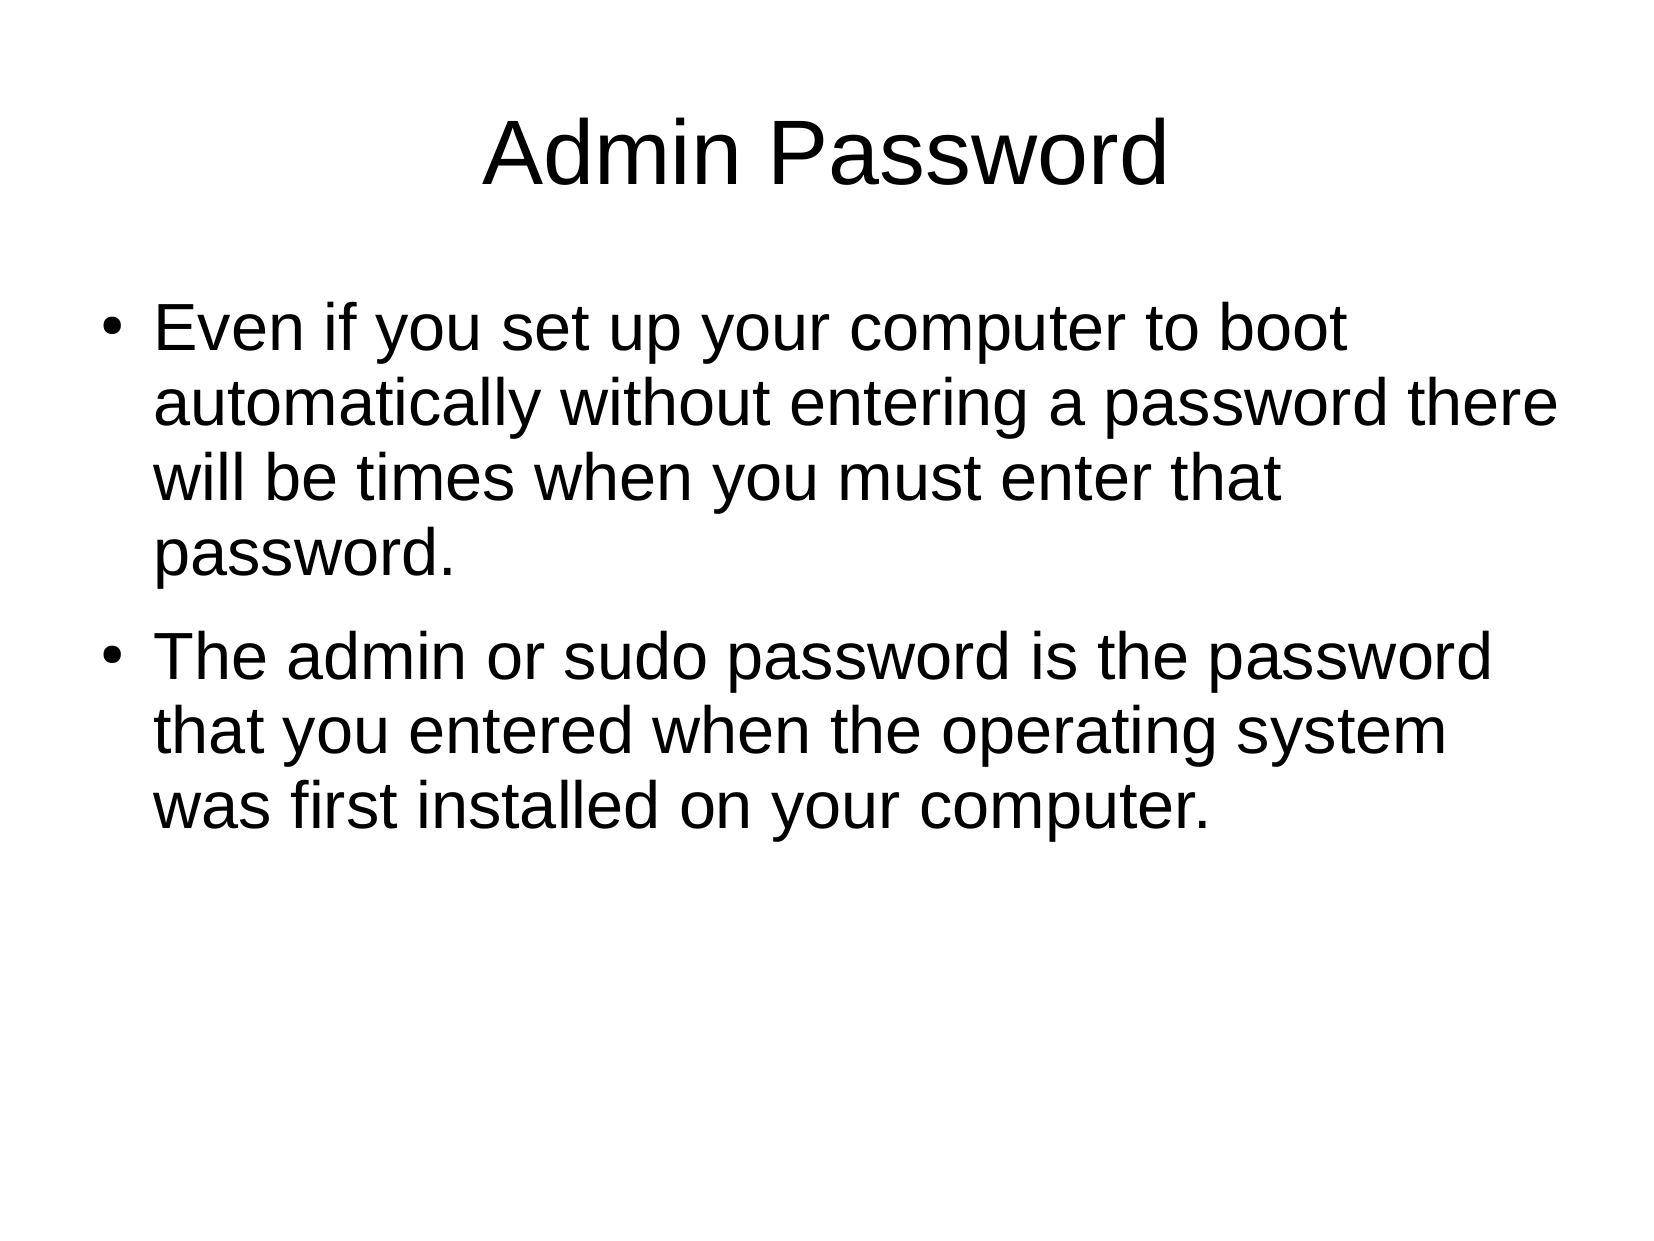

# Admin Password
Even if you set up your computer to boot automatically without entering a password there will be times when you must enter that password.
The admin or sudo password is the password that you entered when the operating system was first installed on your computer.